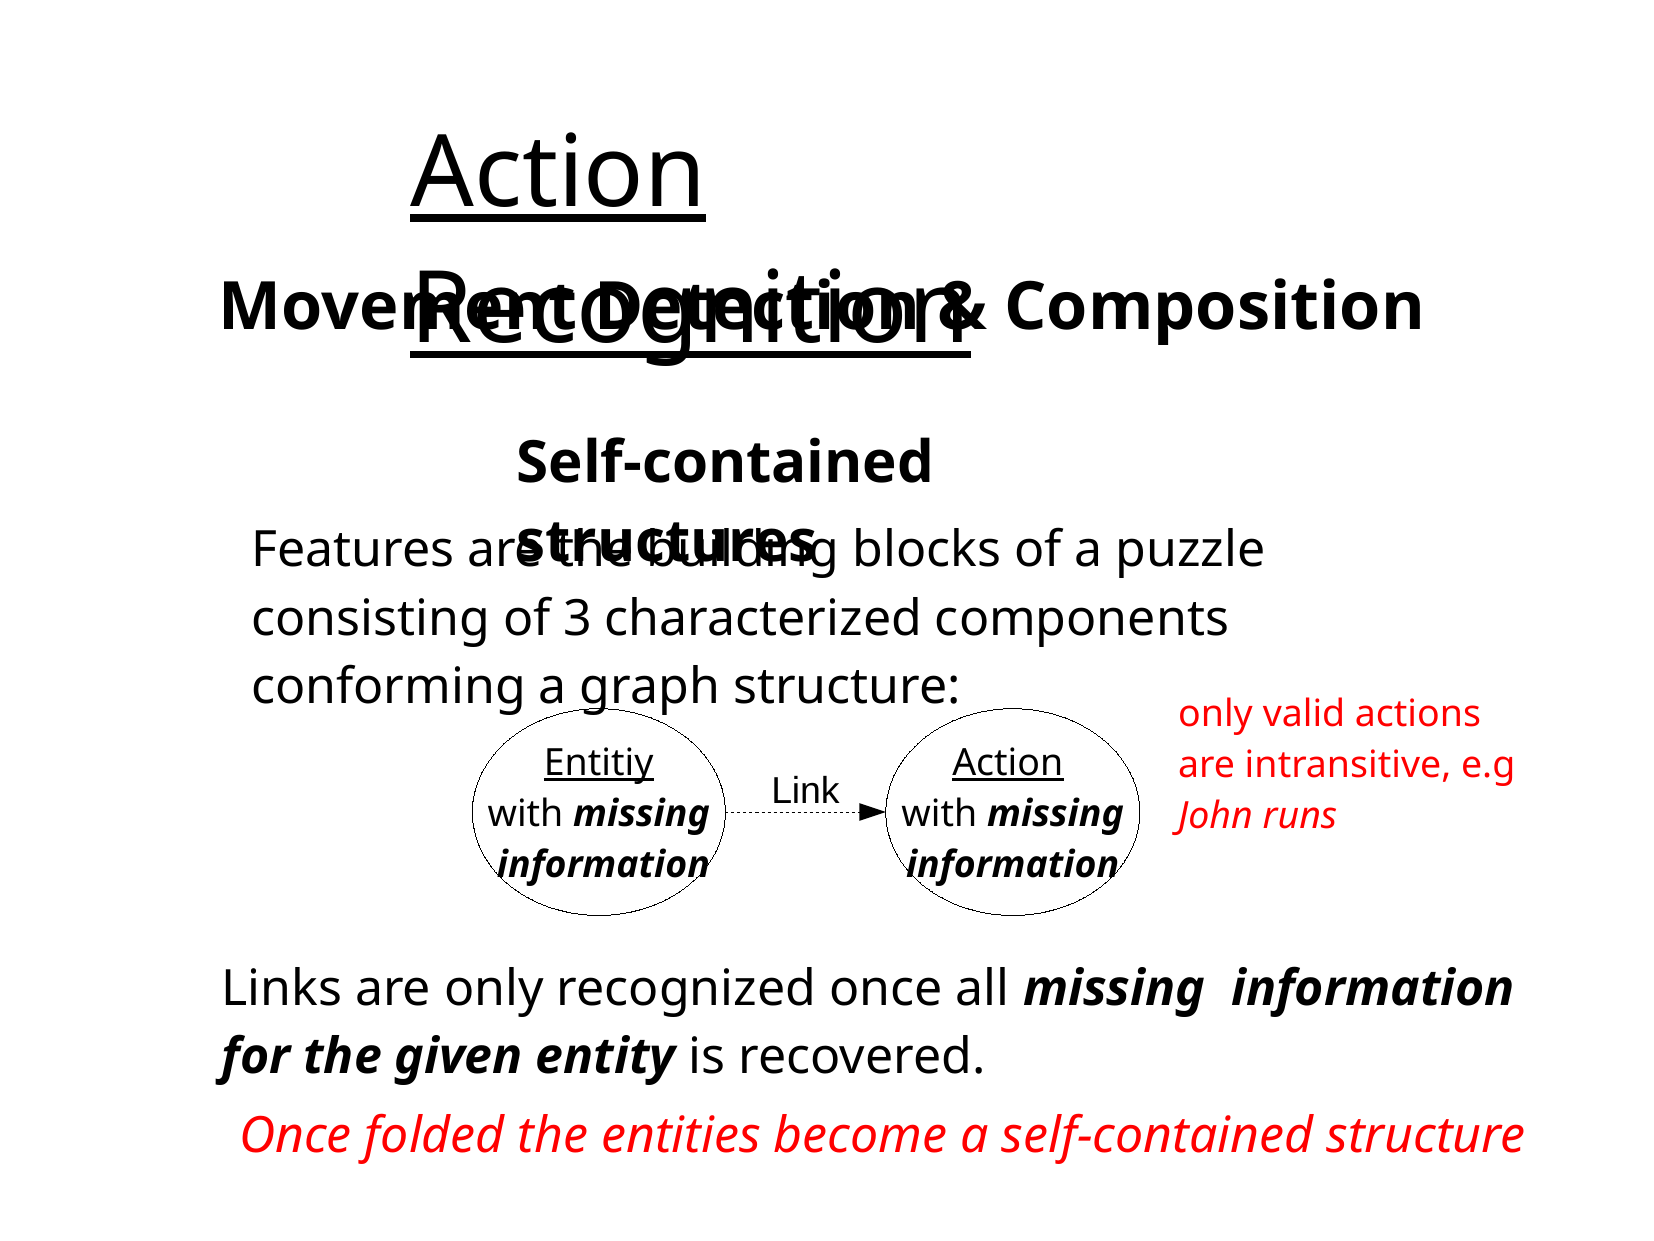

Action Recognition
Movement Detection & Composition
Self-contained structures
Features are the building blocks of a puzzle consisting of 3 characterized components conforming a graph structure:
only valid actions are intransitive, e.g John runs
Entitiy
with missing
 information
Action
with missing
information
Links are only recognized once all missing information for the given entity is recovered.
Once folded the entities become a self-contained structure